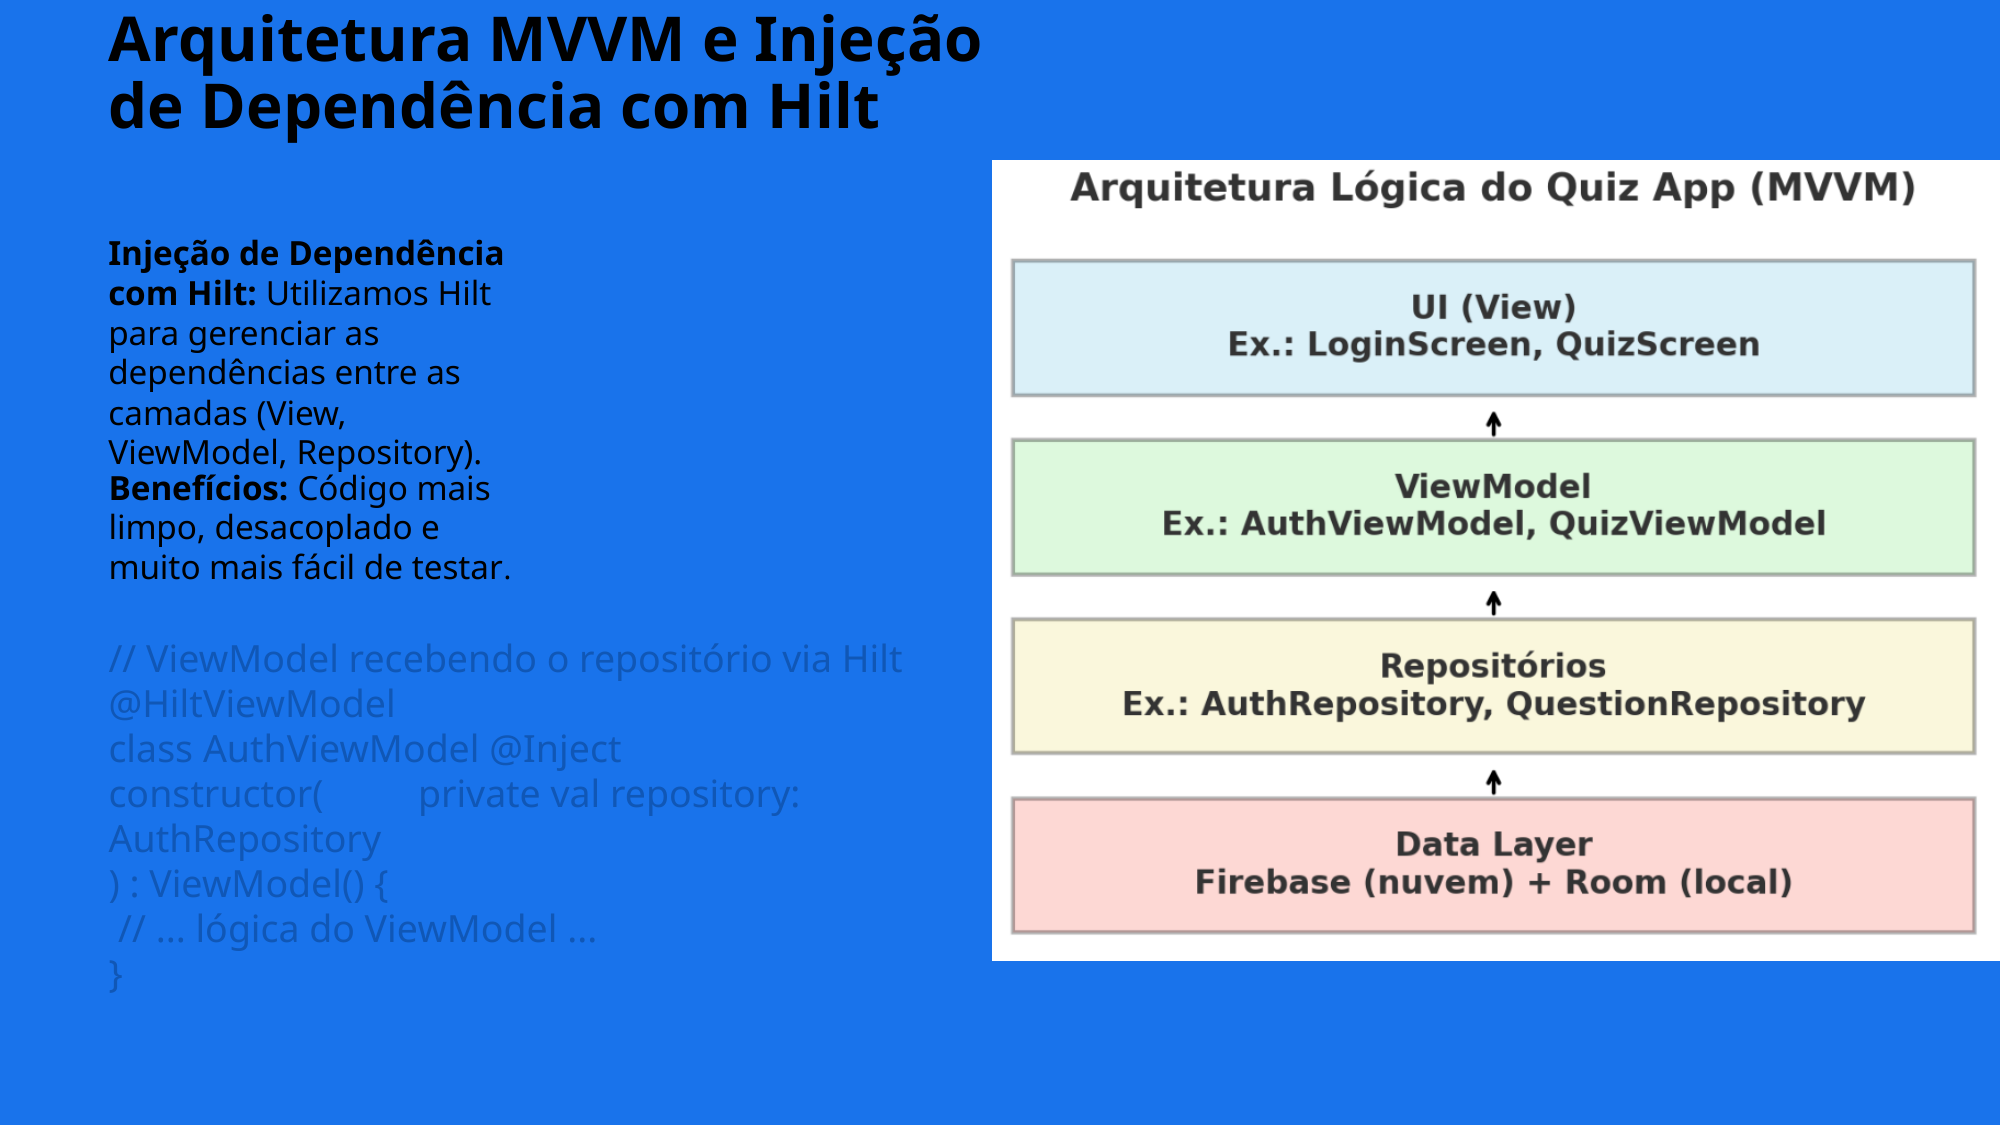

# Arquitetura MVVM e Injeção de Dependência com Hilt
Injeção de Dependência com Hilt: Utilizamos Hilt para gerenciar as dependências entre as camadas (View, ViewModel, Repository).
Benefícios: Código mais limpo, desacoplado e muito mais fácil de testar.
// ViewModel recebendo o repositório via Hilt @HiltViewModel
class AuthViewModel @Inject constructor(    private val repository: AuthRepository
) : ViewModel() {
 // ... lógica do ViewModel ...
}